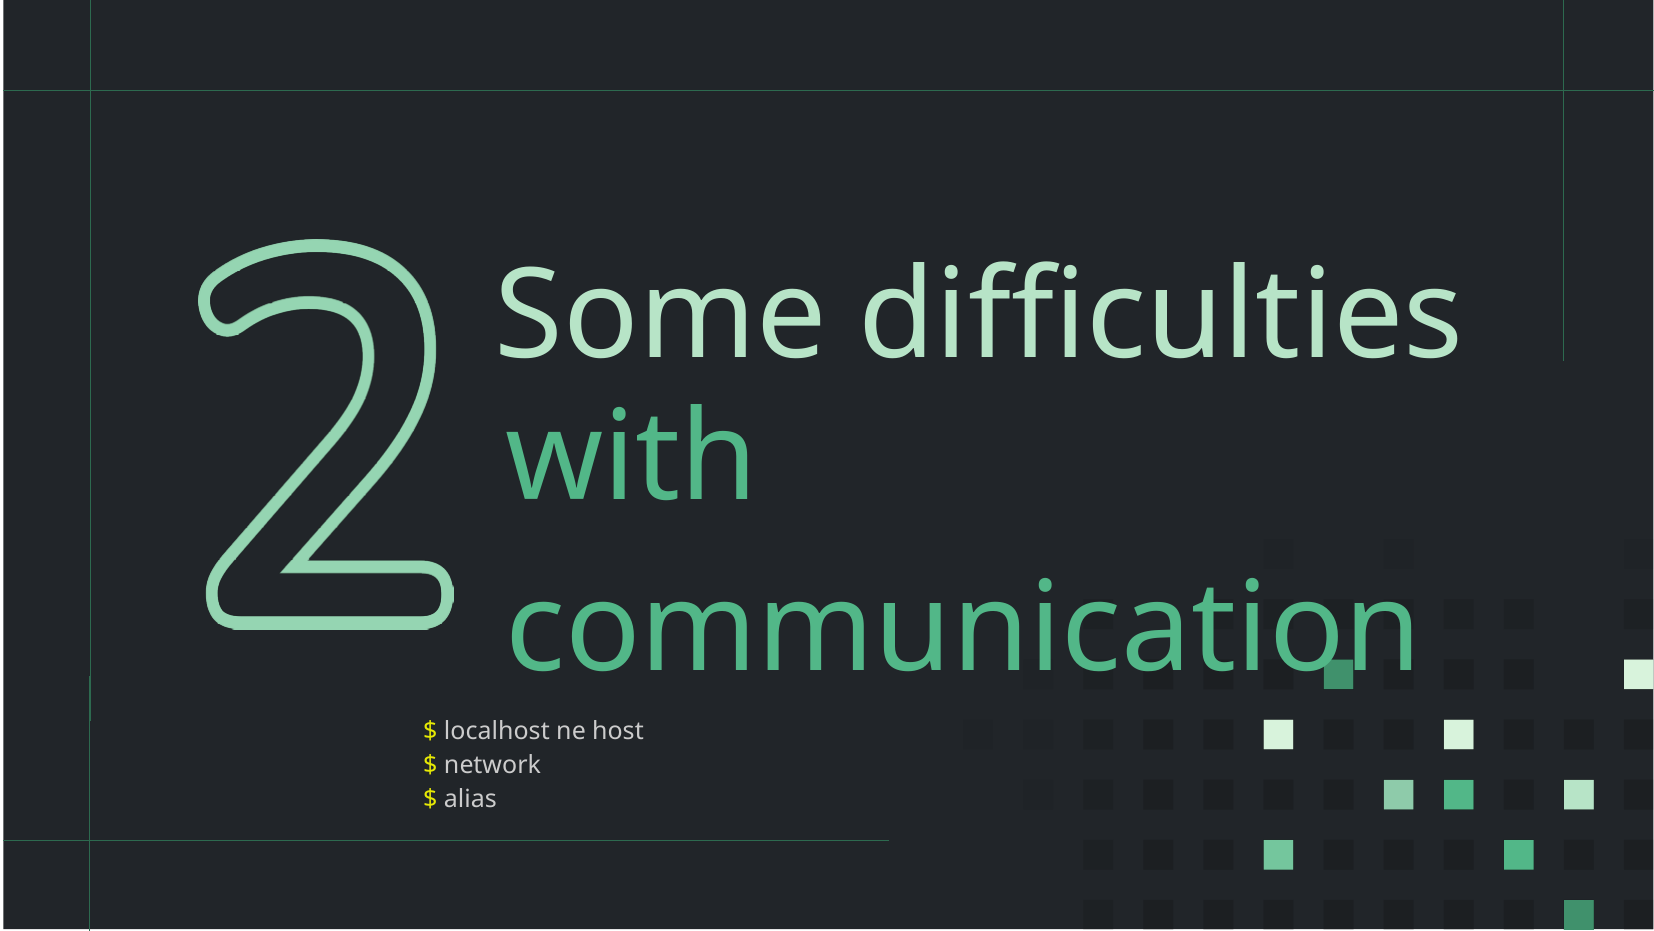

Some difficulties
with communication
$ localhost ne host
$ network
$ alias